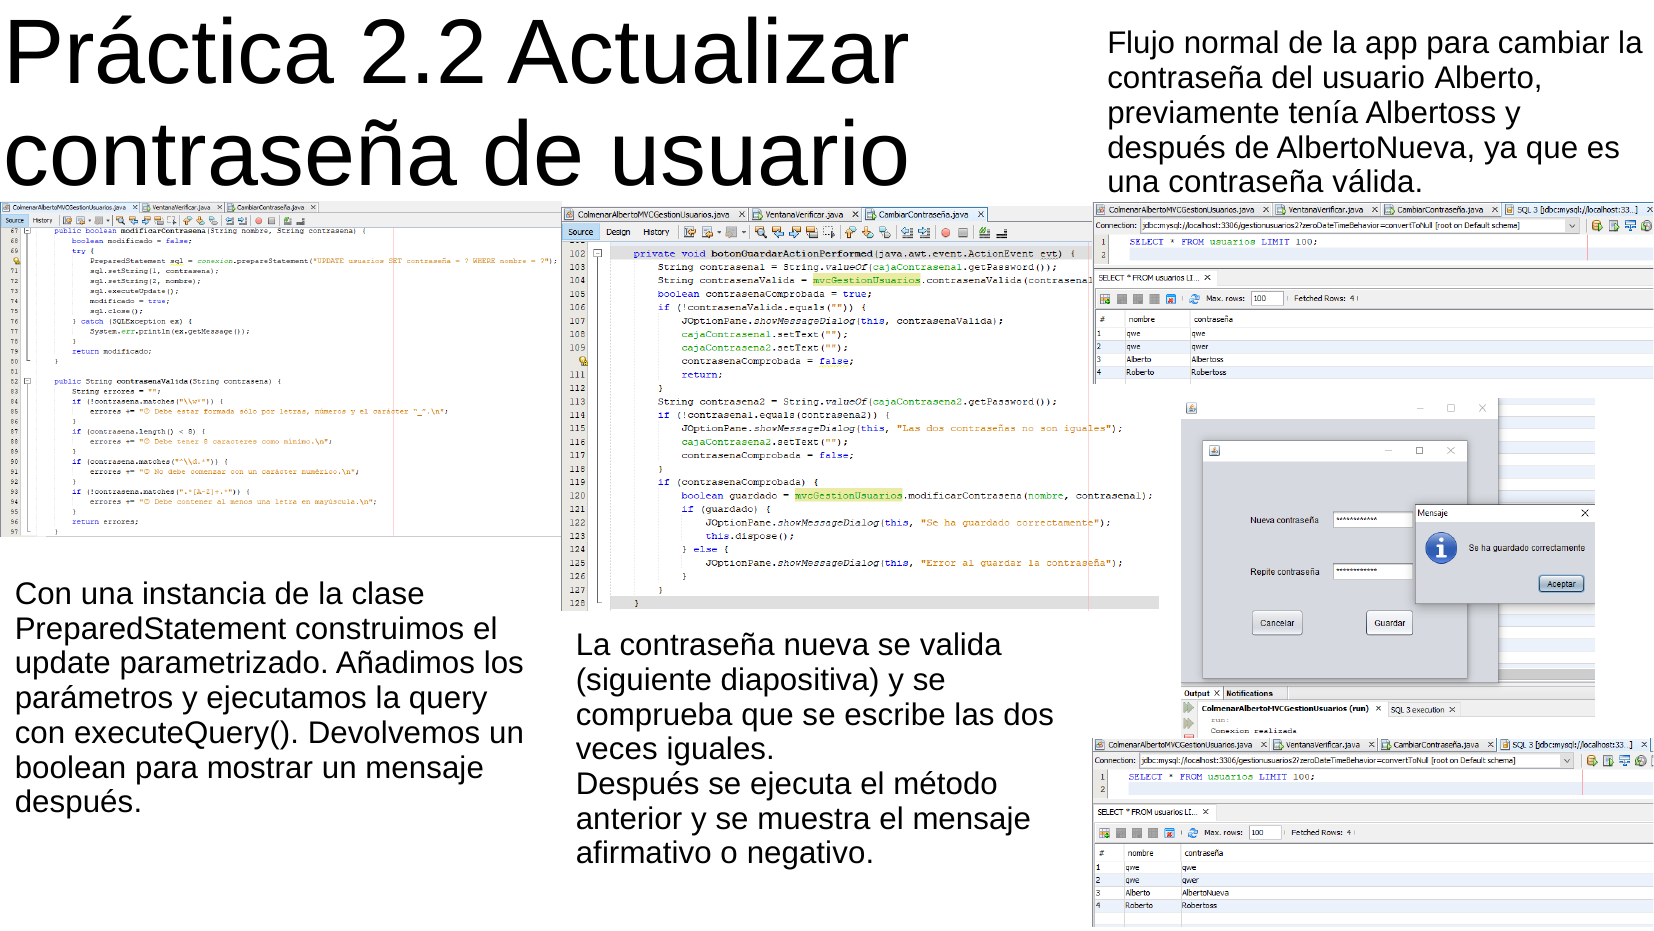

# Práctica 2.2 Actualizar contraseña de usuario
Flujo normal de la app para cambiar la contraseña del usuario Alberto, previamente tenía Albertoss y después de AlbertoNueva, ya que es una contraseña válida.
Con una instancia de la clase PreparedStatement construimos el update parametrizado. Añadimos los parámetros y ejecutamos la query con executeQuery(). Devolvemos un boolean para mostrar un mensaje después.
La contraseña nueva se valida (siguiente diapositiva) y se comprueba que se escribe las dos veces iguales.
Después se ejecuta el método anterior y se muestra el mensaje afirmativo o negativo.